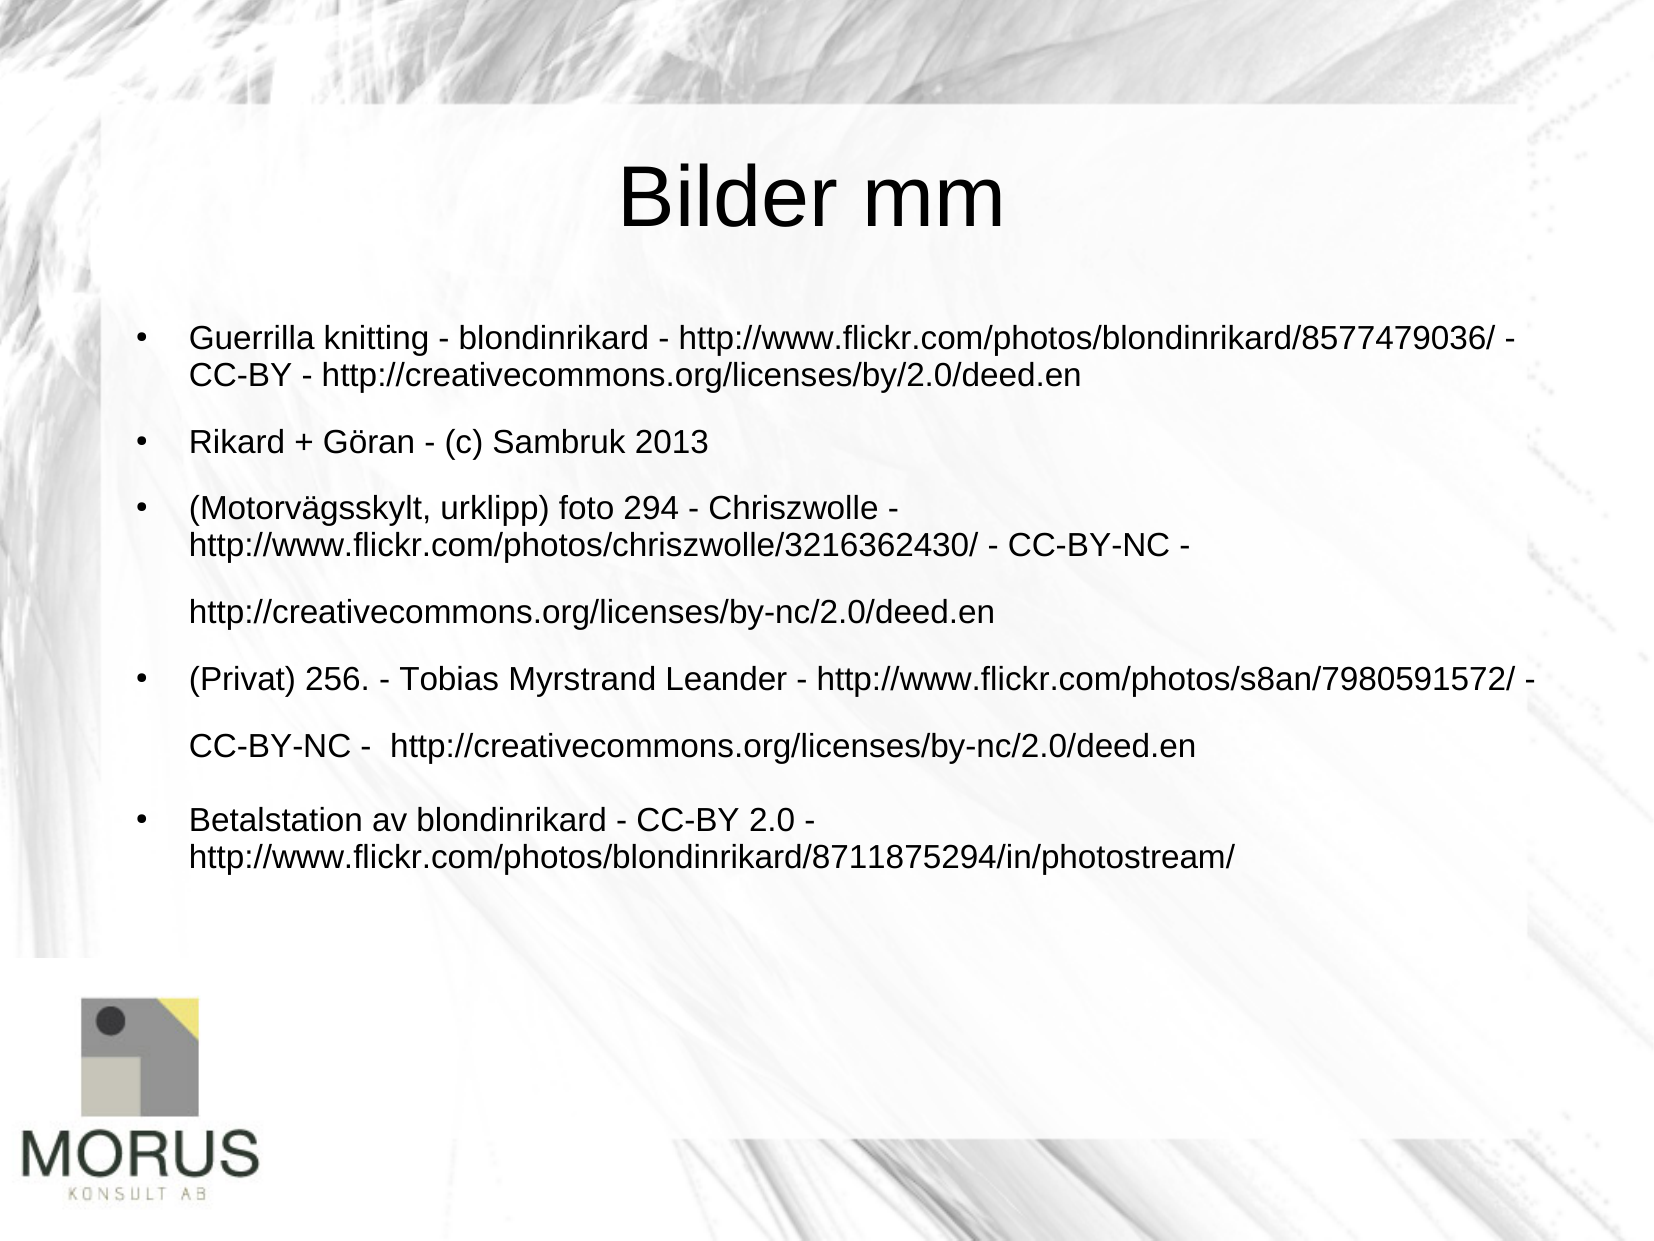

# Bilder mm
Guerrilla knitting - blondinrikard - http://www.flickr.com/photos/blondinrikard/8577479036/ - CC-BY - http://creativecommons.org/licenses/by/2.0/deed.en
Rikard + Göran - (c) Sambruk 2013
(Motorvägsskylt, urklipp) foto 294 - Chriszwolle - http://www.flickr.com/photos/chriszwolle/3216362430/ - CC-BY-NC -
http://creativecommons.org/licenses/by-nc/2.0/deed.en
(Privat) 256. - Tobias Myrstrand Leander - http://www.flickr.com/photos/s8an/7980591572/ - CC-BY-NC - http://creativecommons.org/licenses/by-nc/2.0/deed.en
Betalstation av blondinrikard - CC-BY 2.0 - http://www.flickr.com/photos/blondinrikard/8711875294/in/photostream/